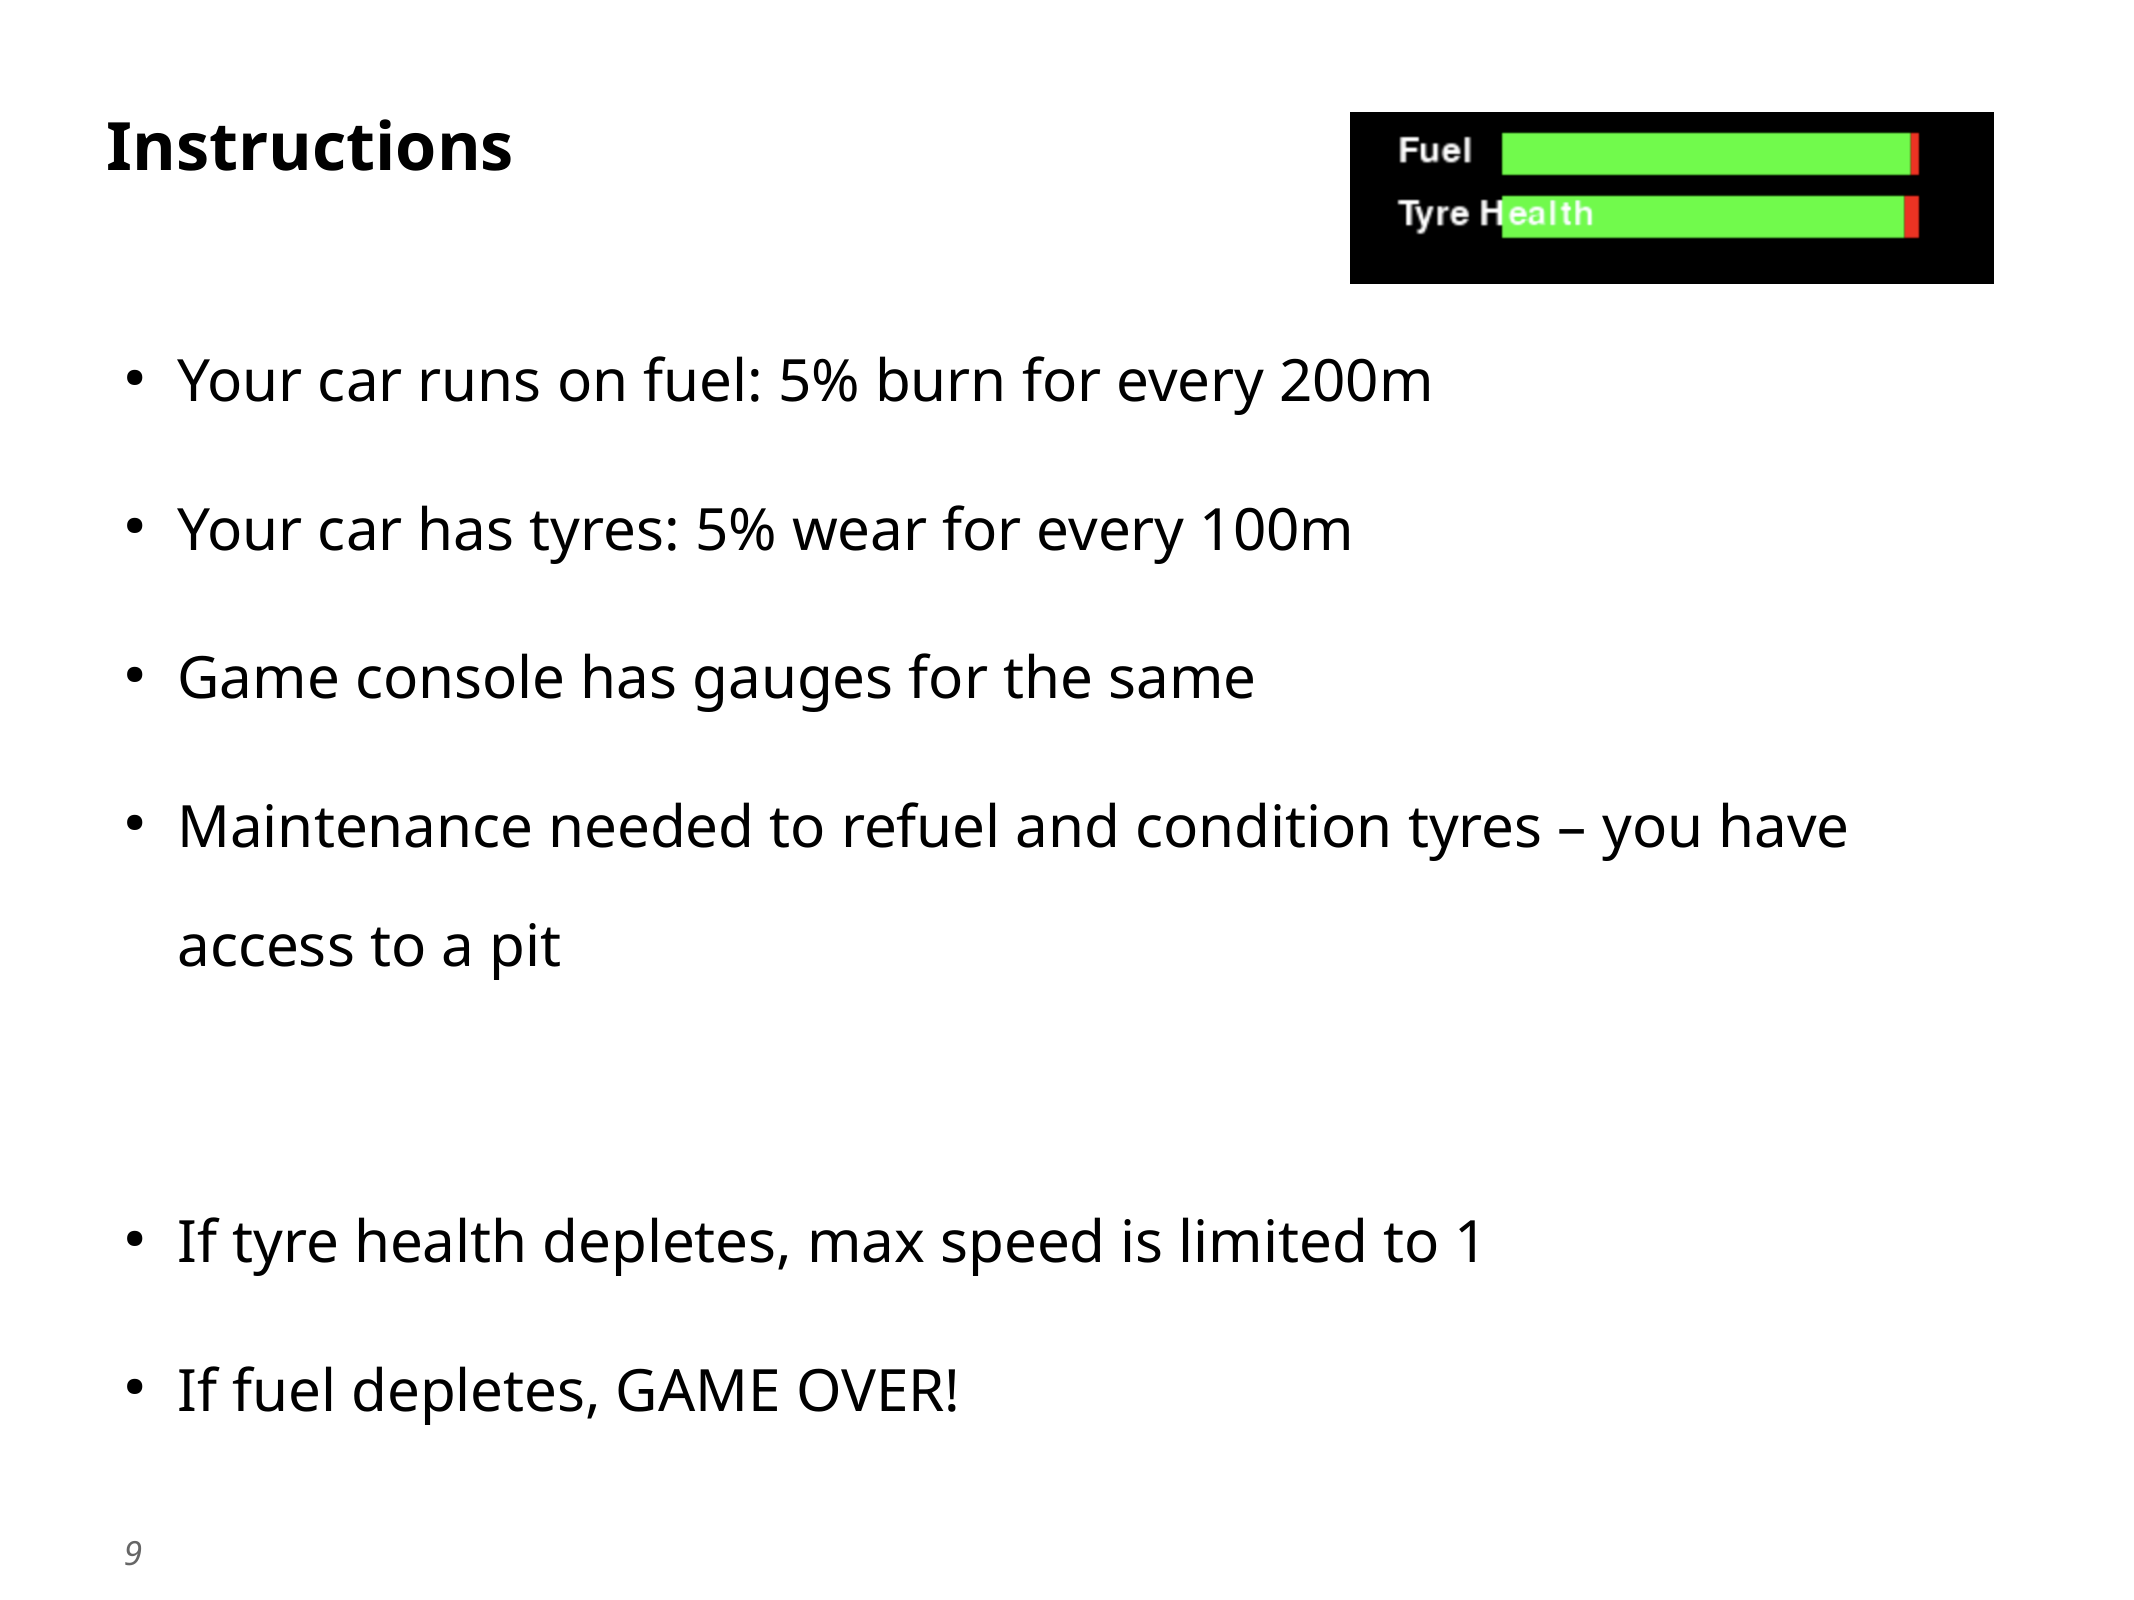

# Instructions
Your car runs on fuel: 5% burn for every 200m
Your car has tyres: 5% wear for every 100m
Game console has gauges for the same
Maintenance needed to refuel and condition tyres – you have access to a pit
If tyre health depletes, max speed is limited to 1
If fuel depletes, GAME OVER!